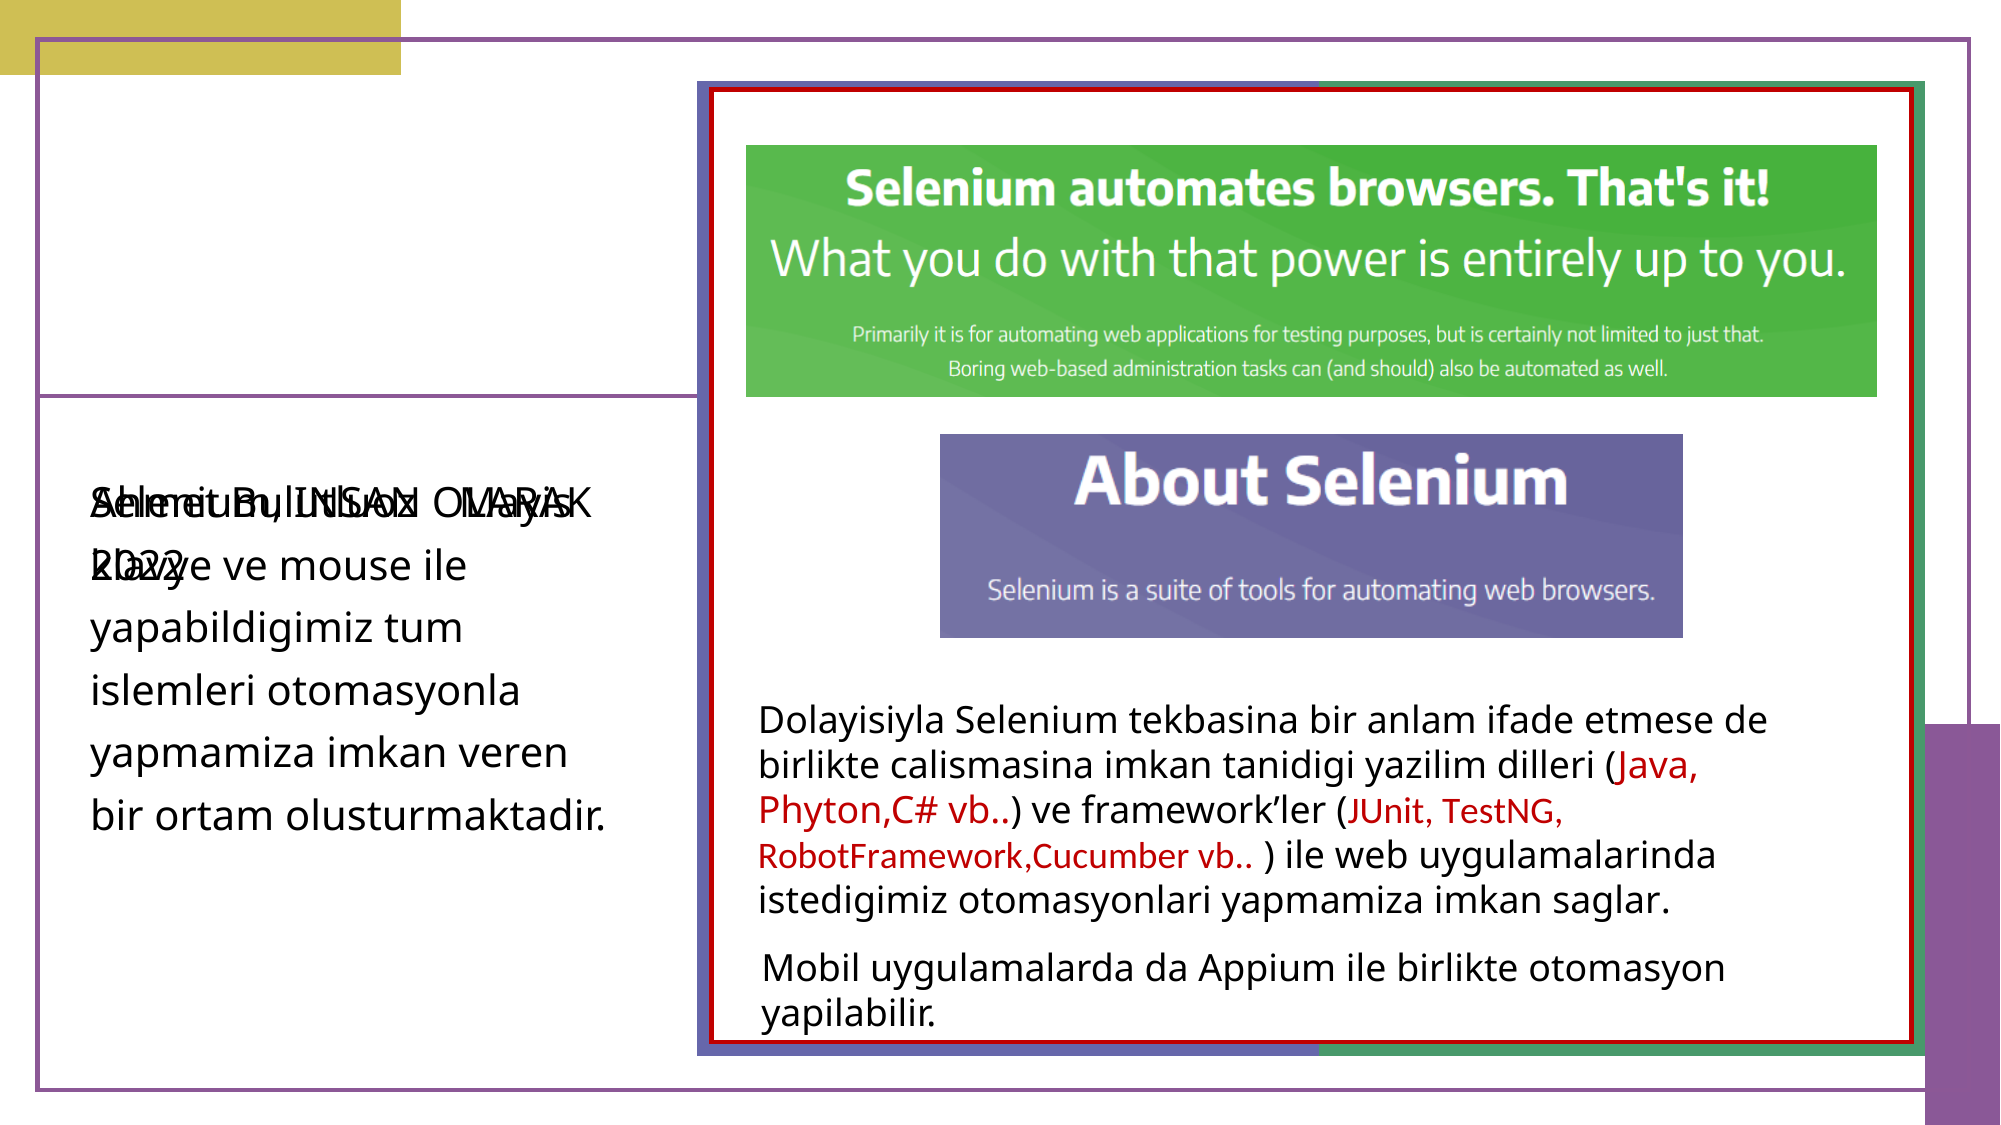

# Selenium nedir ?
Selenium, INSAN OLARAK klavye ve mouse ile yapabildigimiz tum islemleri otomasyonla yapmamiza imkan veren bir ortam olusturmaktadir.
Ahmet Bulutluoz Mayis 2022
Dolayisiyla Selenium tekbasina bir anlam ifade etmese de birlikte calismasina imkan tanidigi yazilim dilleri (Java, Phyton,C# vb..) ve framework’ler (JUnit, TestNG, RobotFramework,Cucumber vb.. ) ile web uygulamalarinda istedigimiz otomasyonlari yapmamiza imkan saglar.
Mobil uygulamalarda da Appium ile birlikte otomasyon yapilabilir.